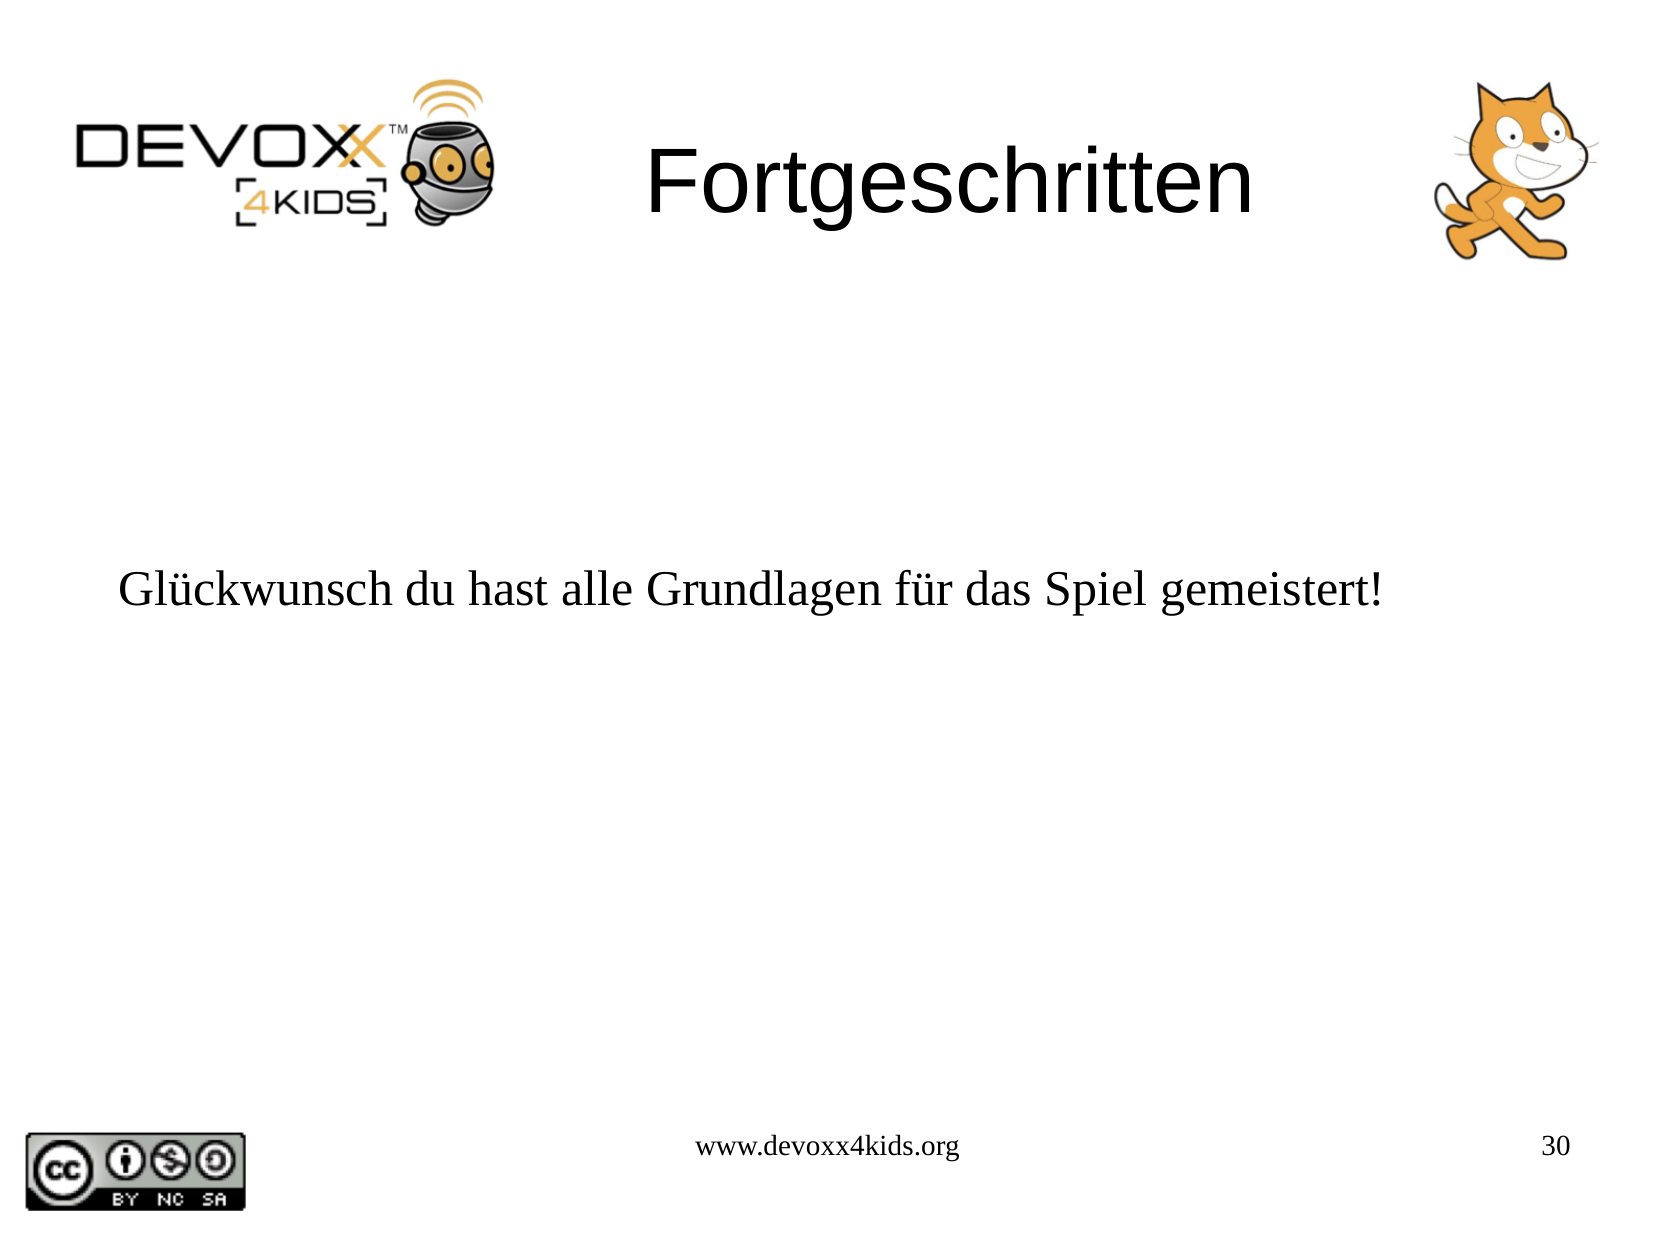

# Fortgeschritten
Glückwunsch du hast alle Grundlagen für das Spiel gemeistert!
www.devoxx4kids.org
30